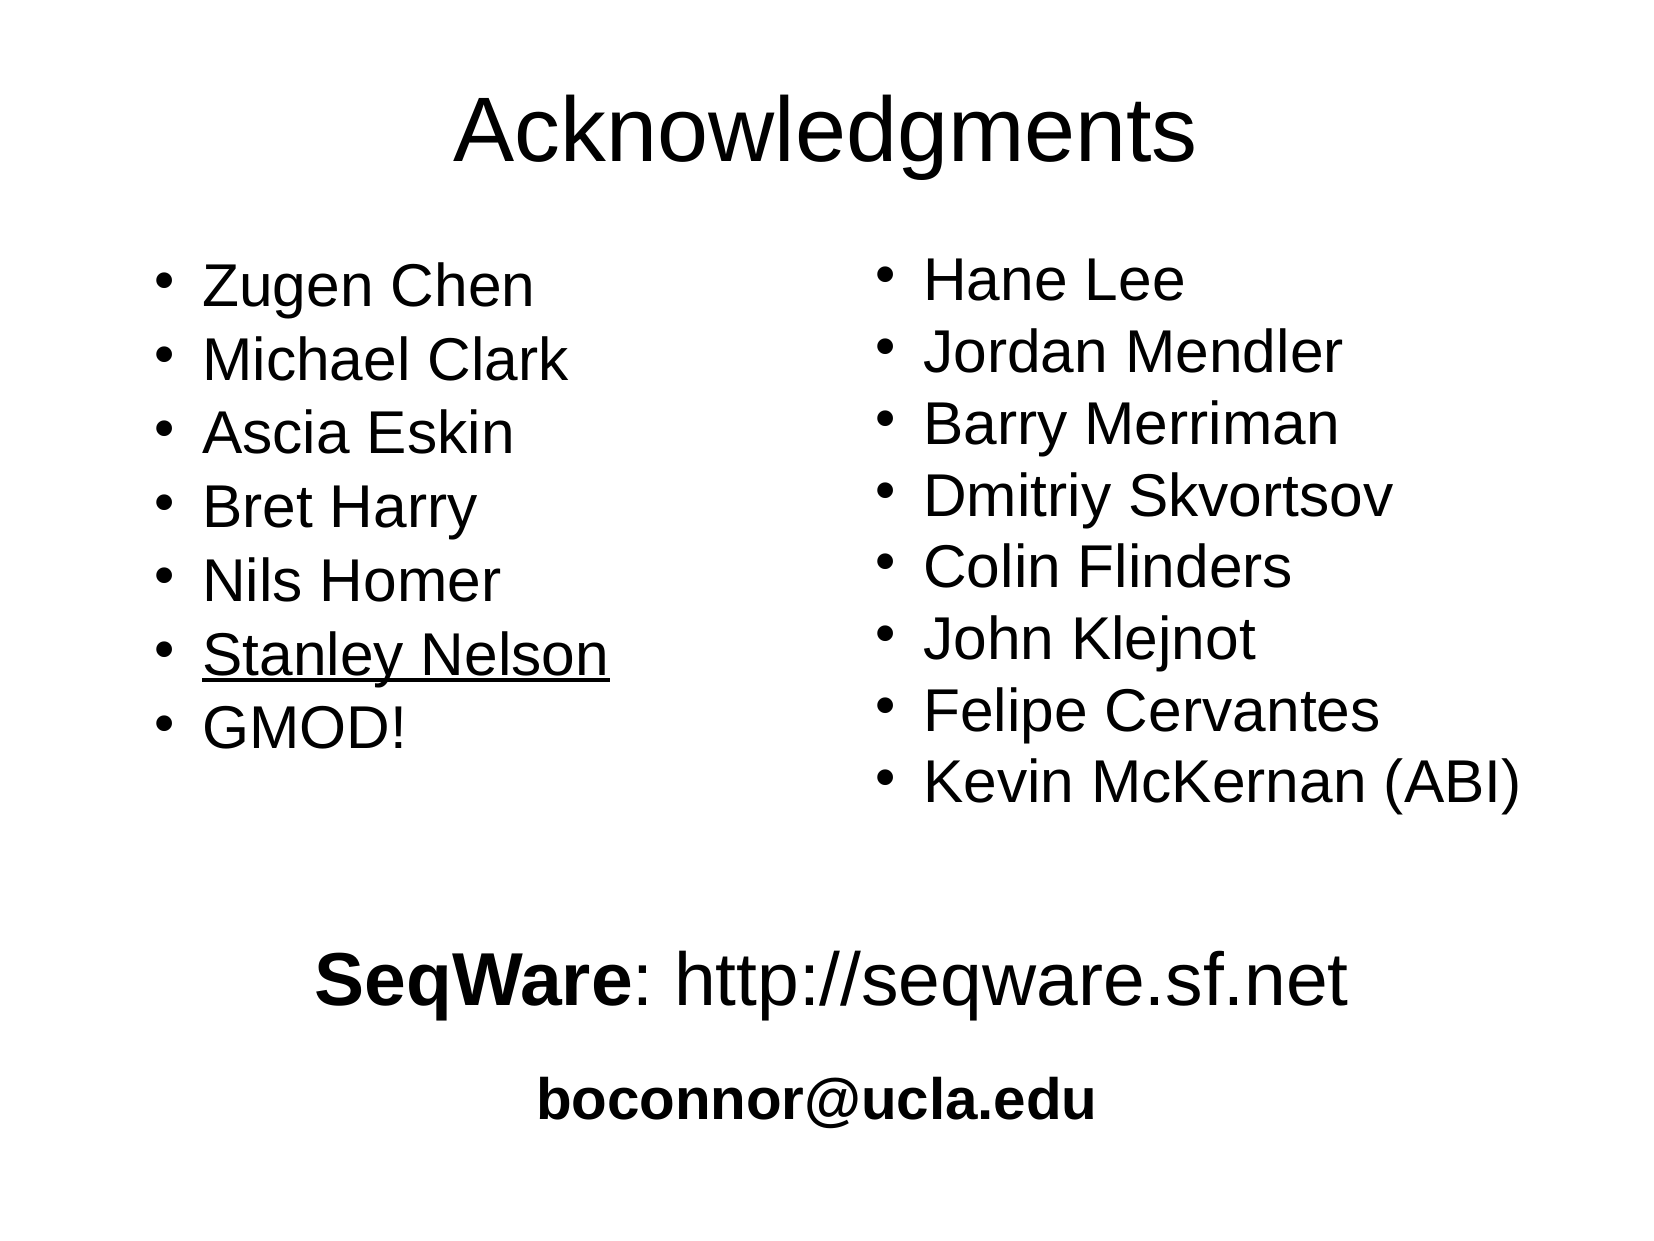

Acknowledgments
Hane Lee
Jordan Mendler
Barry Merriman
Dmitriy Skvortsov
Colin Flinders
John Klejnot
Felipe Cervantes
Kevin McKernan (ABI)
Zugen Chen
Michael Clark
Ascia Eskin
Bret Harry
Nils Homer
Stanley Nelson
GMOD!
SeqWare: http://seqware.sf.net
boconnor@ucla.edu